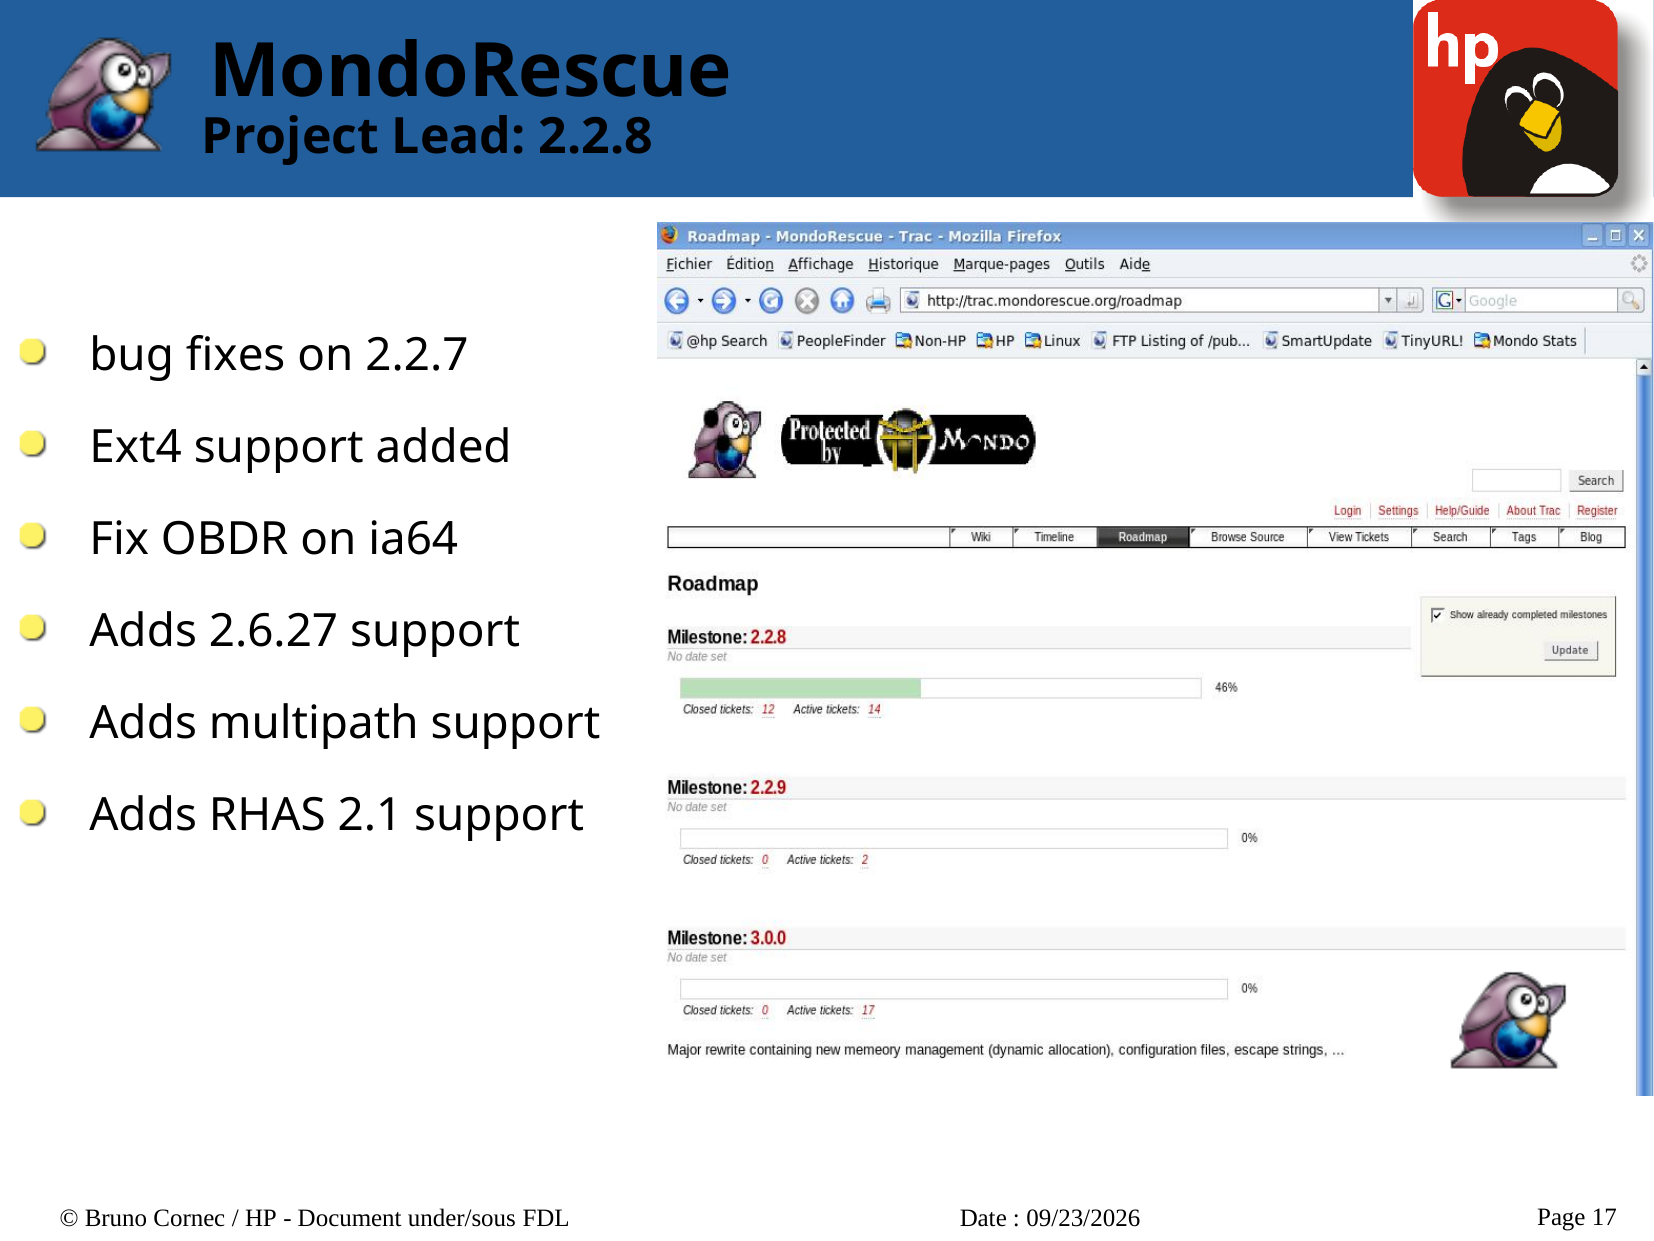

Project Lead: 2.2.8
# bug fixes on 2.2.7
Ext4 support added
Fix OBDR on ia64
Adds 2.6.27 support
Adds multipath support
Adds RHAS 2.1 support